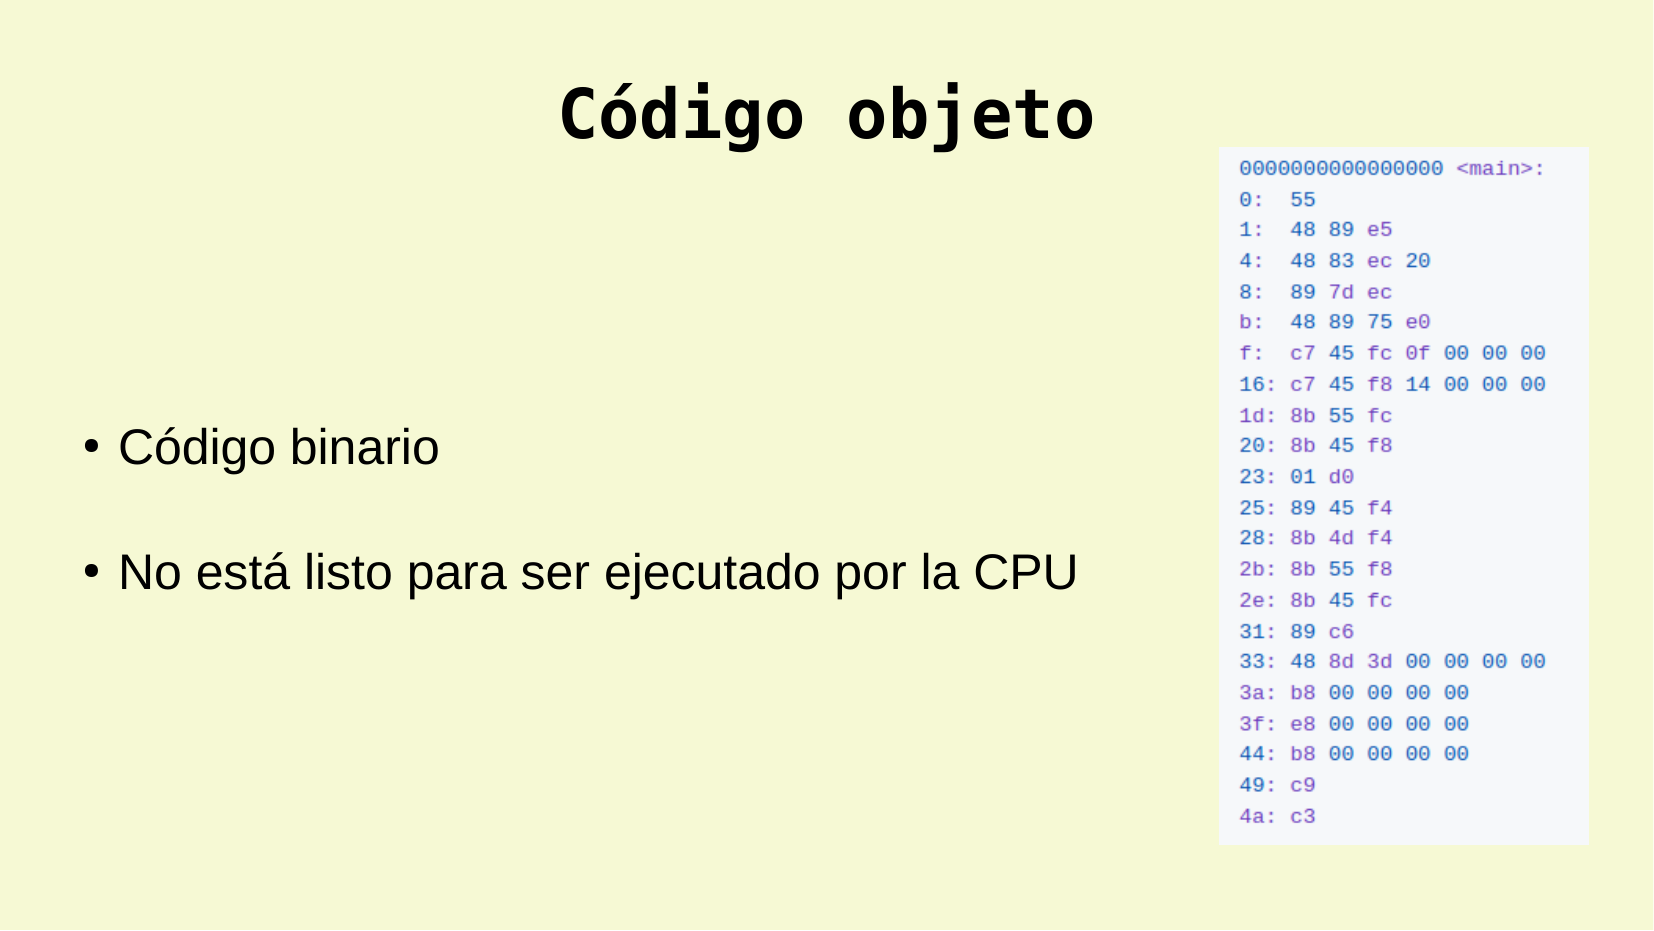

# Código objeto
Código binario
No está listo para ser ejecutado por la CPU